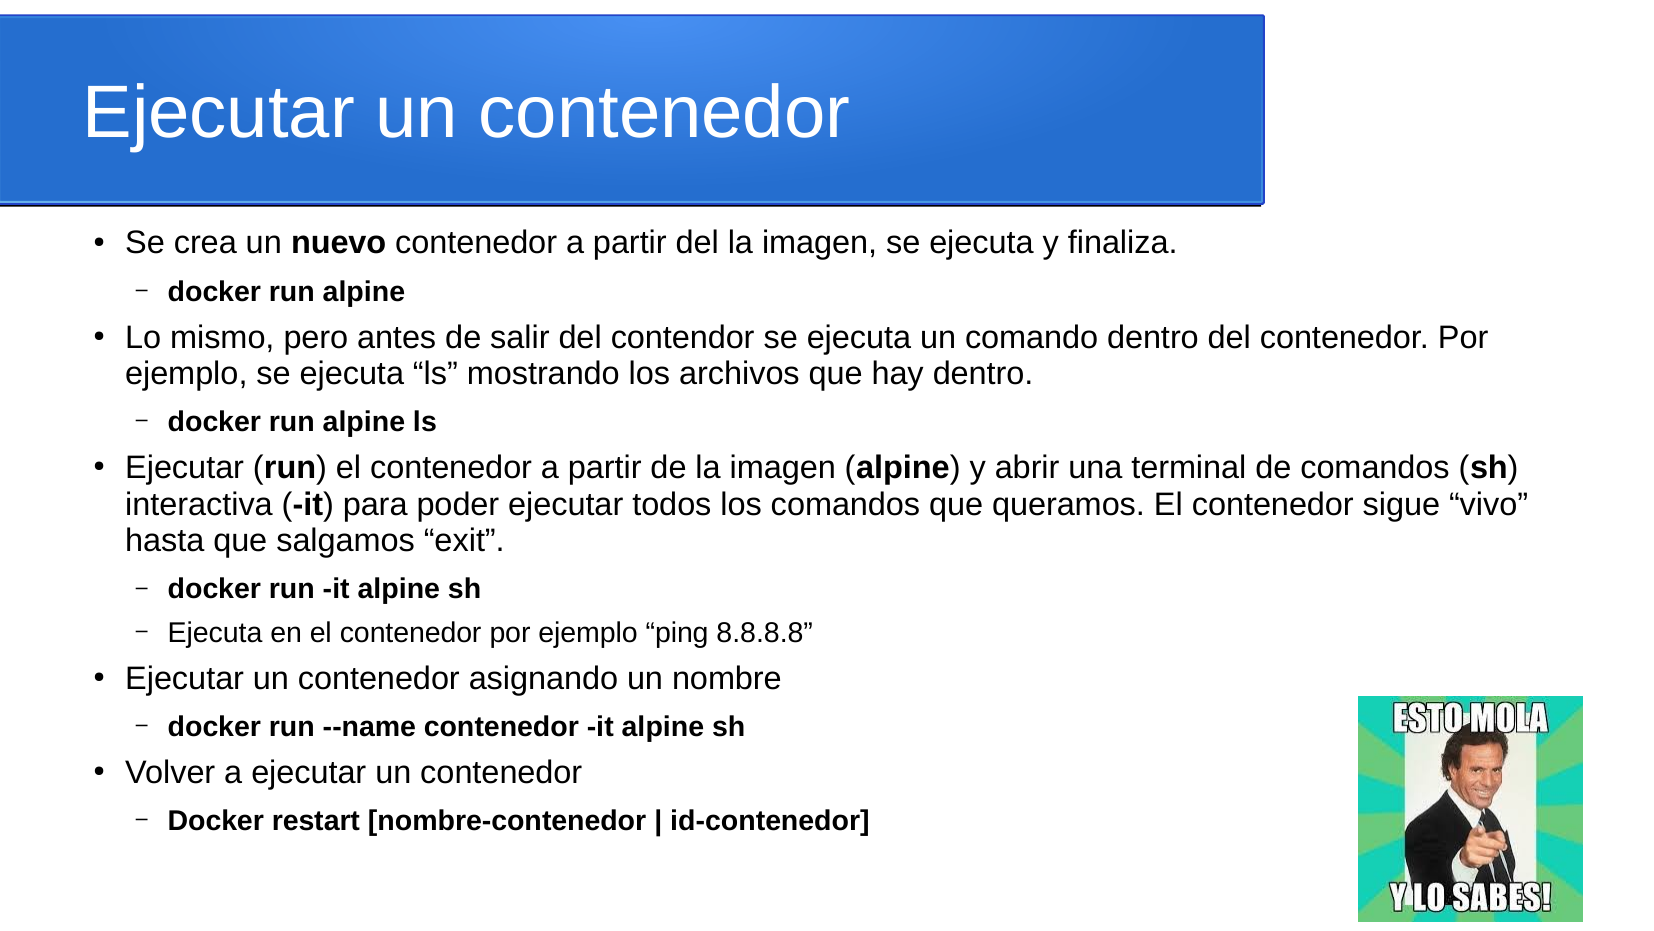

# Ejecutar un contenedor
Se crea un nuevo contenedor a partir del la imagen, se ejecuta y finaliza.
docker run alpine
Lo mismo, pero antes de salir del contendor se ejecuta un comando dentro del contenedor. Por ejemplo, se ejecuta “ls” mostrando los archivos que hay dentro.
docker run alpine ls
Ejecutar (run) el contenedor a partir de la imagen (alpine) y abrir una terminal de comandos (sh) interactiva (-it) para poder ejecutar todos los comandos que queramos. El contenedor sigue “vivo” hasta que salgamos “exit”.
docker run -it alpine sh
Ejecuta en el contenedor por ejemplo “ping 8.8.8.8”
Ejecutar un contenedor asignando un nombre
docker run --name contenedor -it alpine sh
Volver a ejecutar un contenedor
Docker restart [nombre-contenedor | id-contenedor]